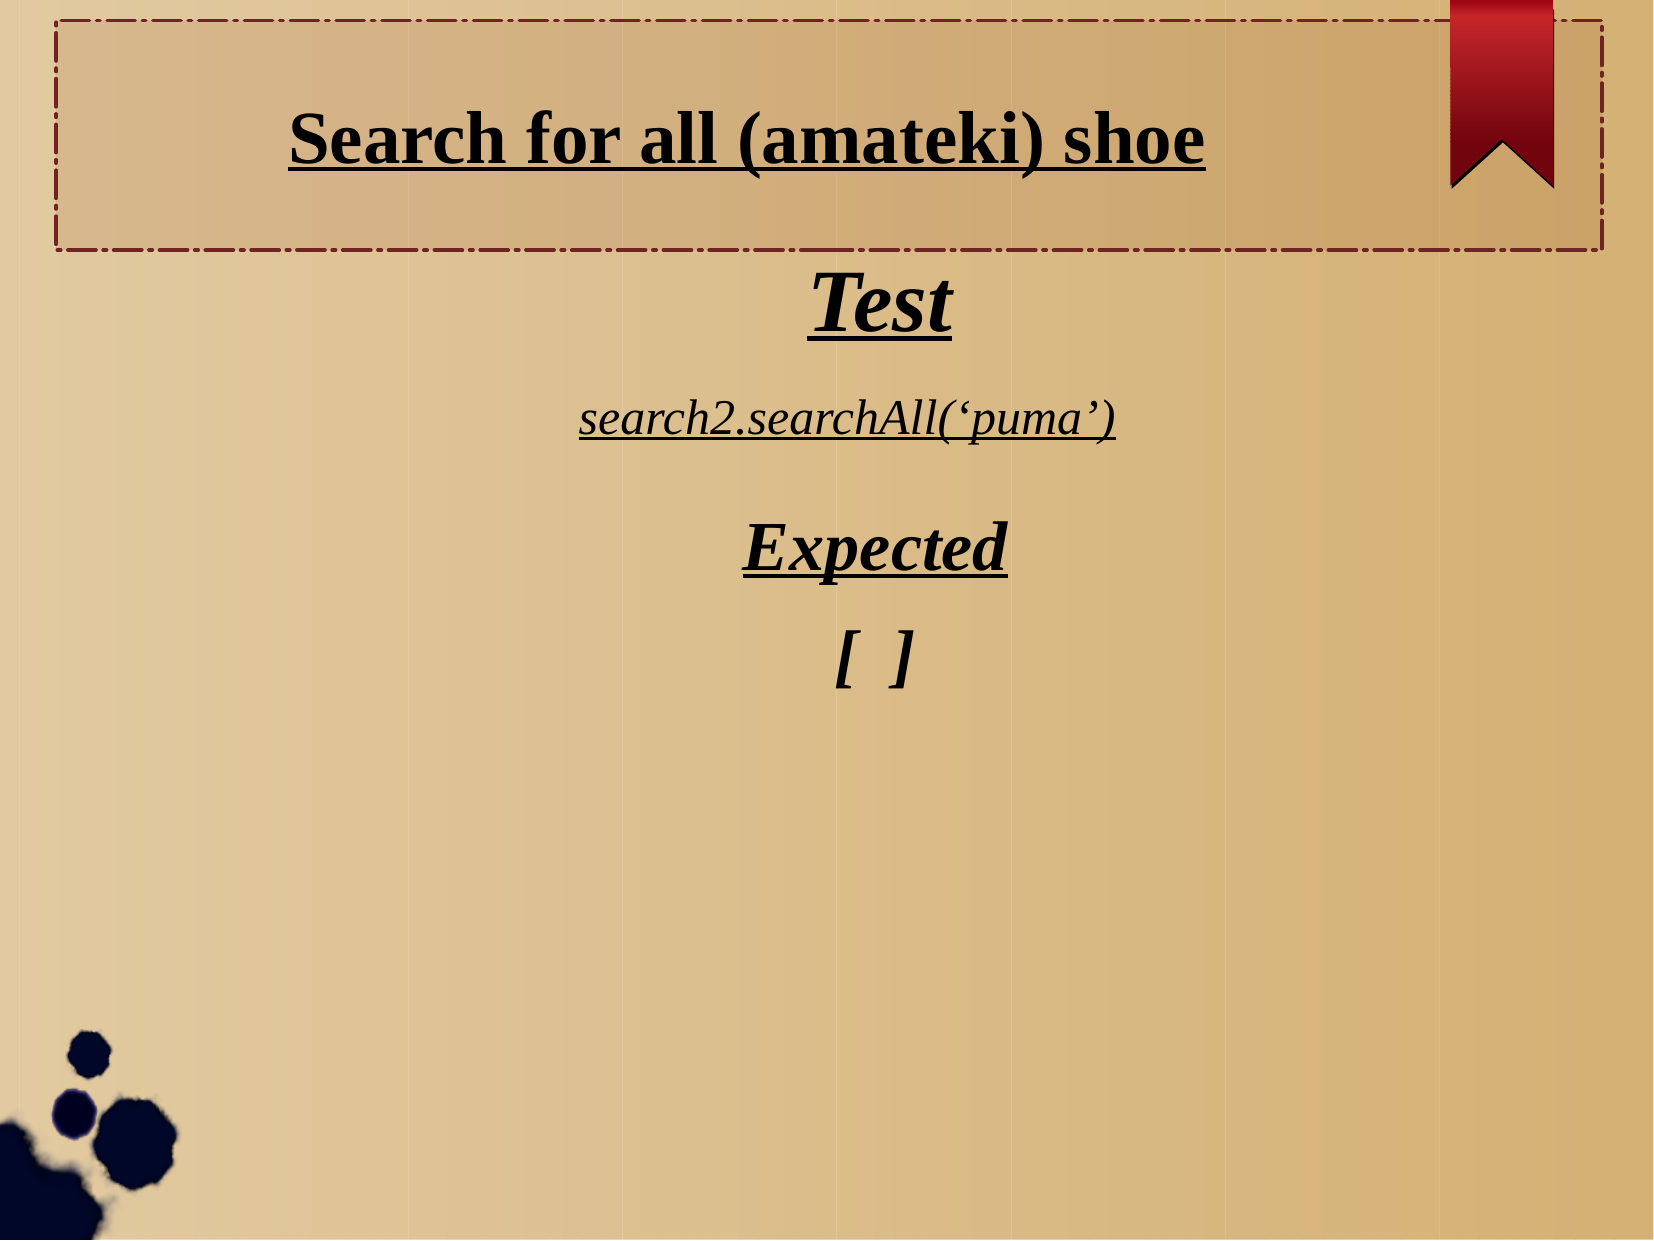

# Search for all (amateki) shoe
Test
search2.searchAll(‘puma’)
Expected
[ ]